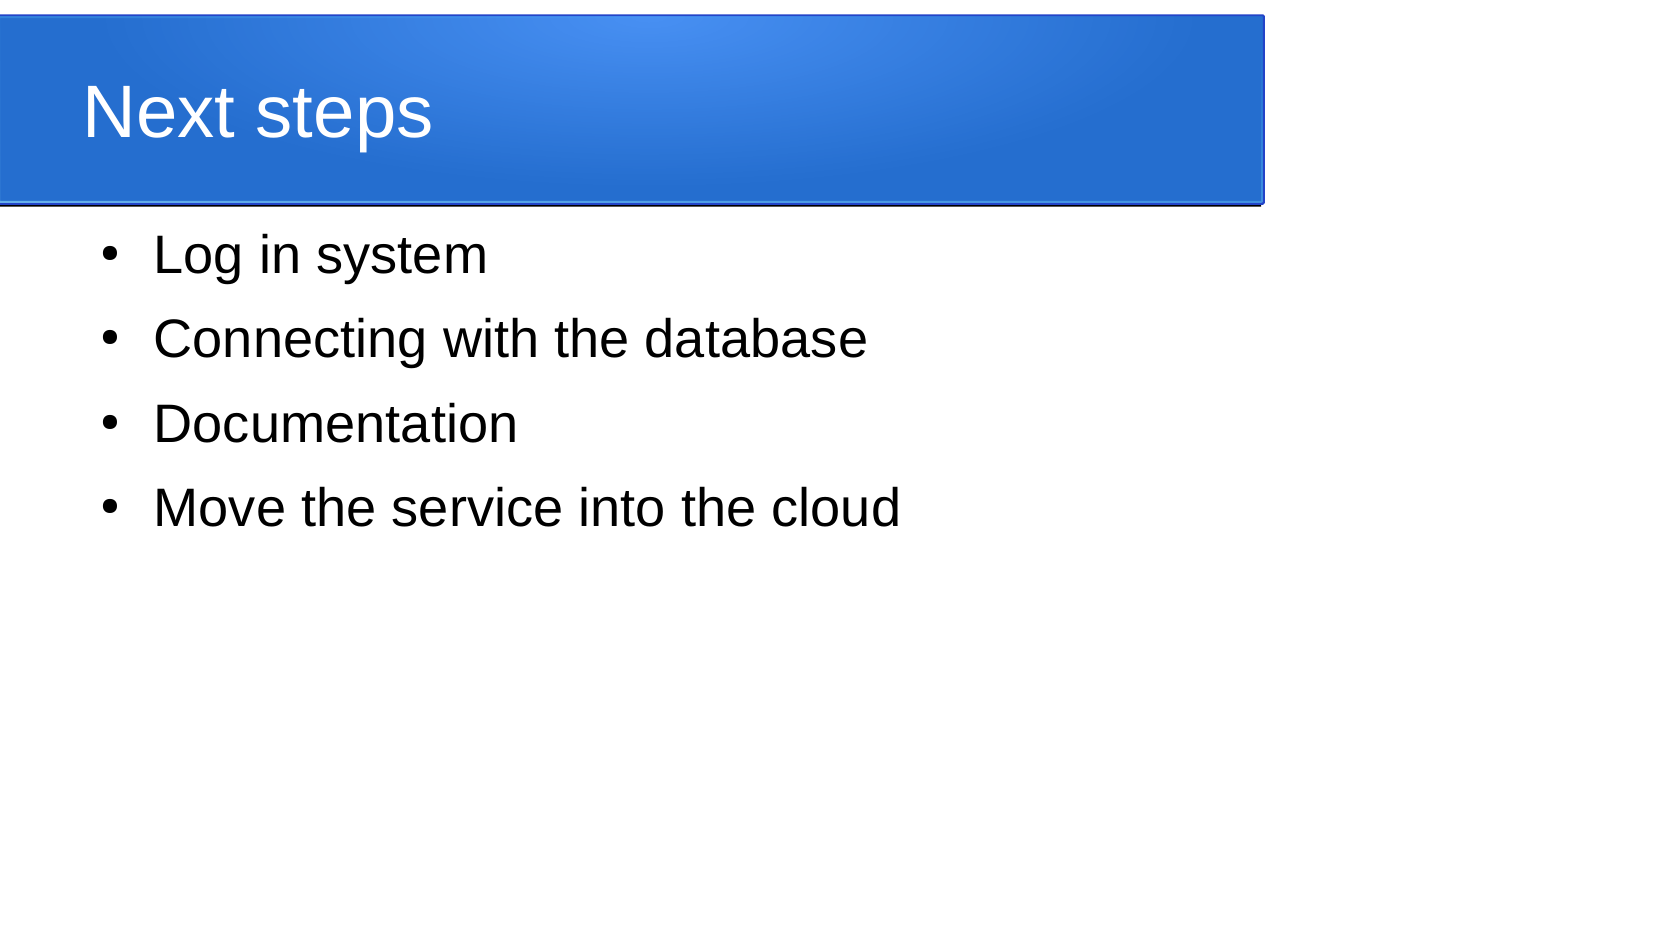

# Next steps
Log in system
Connecting with the database
Documentation
Move the service into the cloud